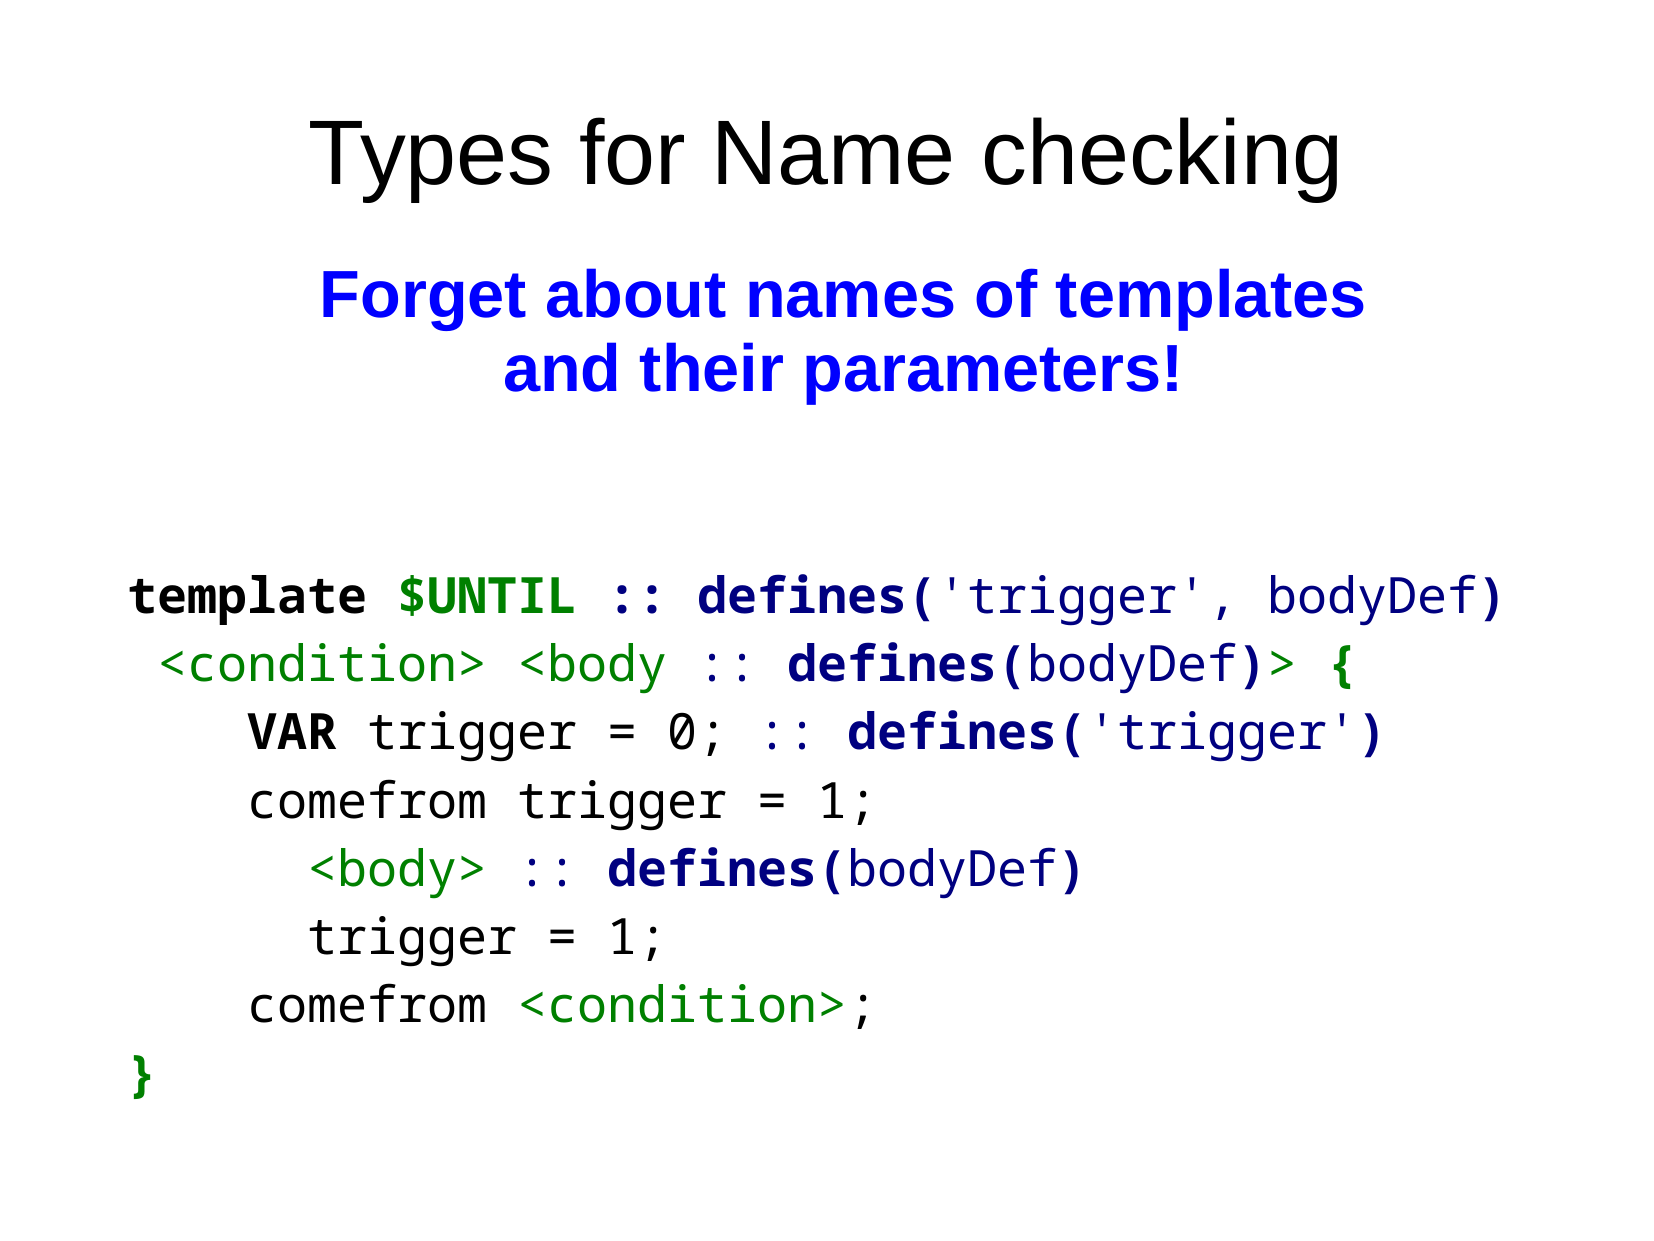

# Types for Name checking
Forget about names of templates and their parameters!
template $UNTIL :: defines('trigger', bodyDef) <condition> <body :: defines(bodyDef)> {
 VAR trigger = 0; :: defines('trigger')
 comefrom trigger = 1;
 <body> :: defines(bodyDef)
 trigger = 1;
 comefrom <condition>;
}